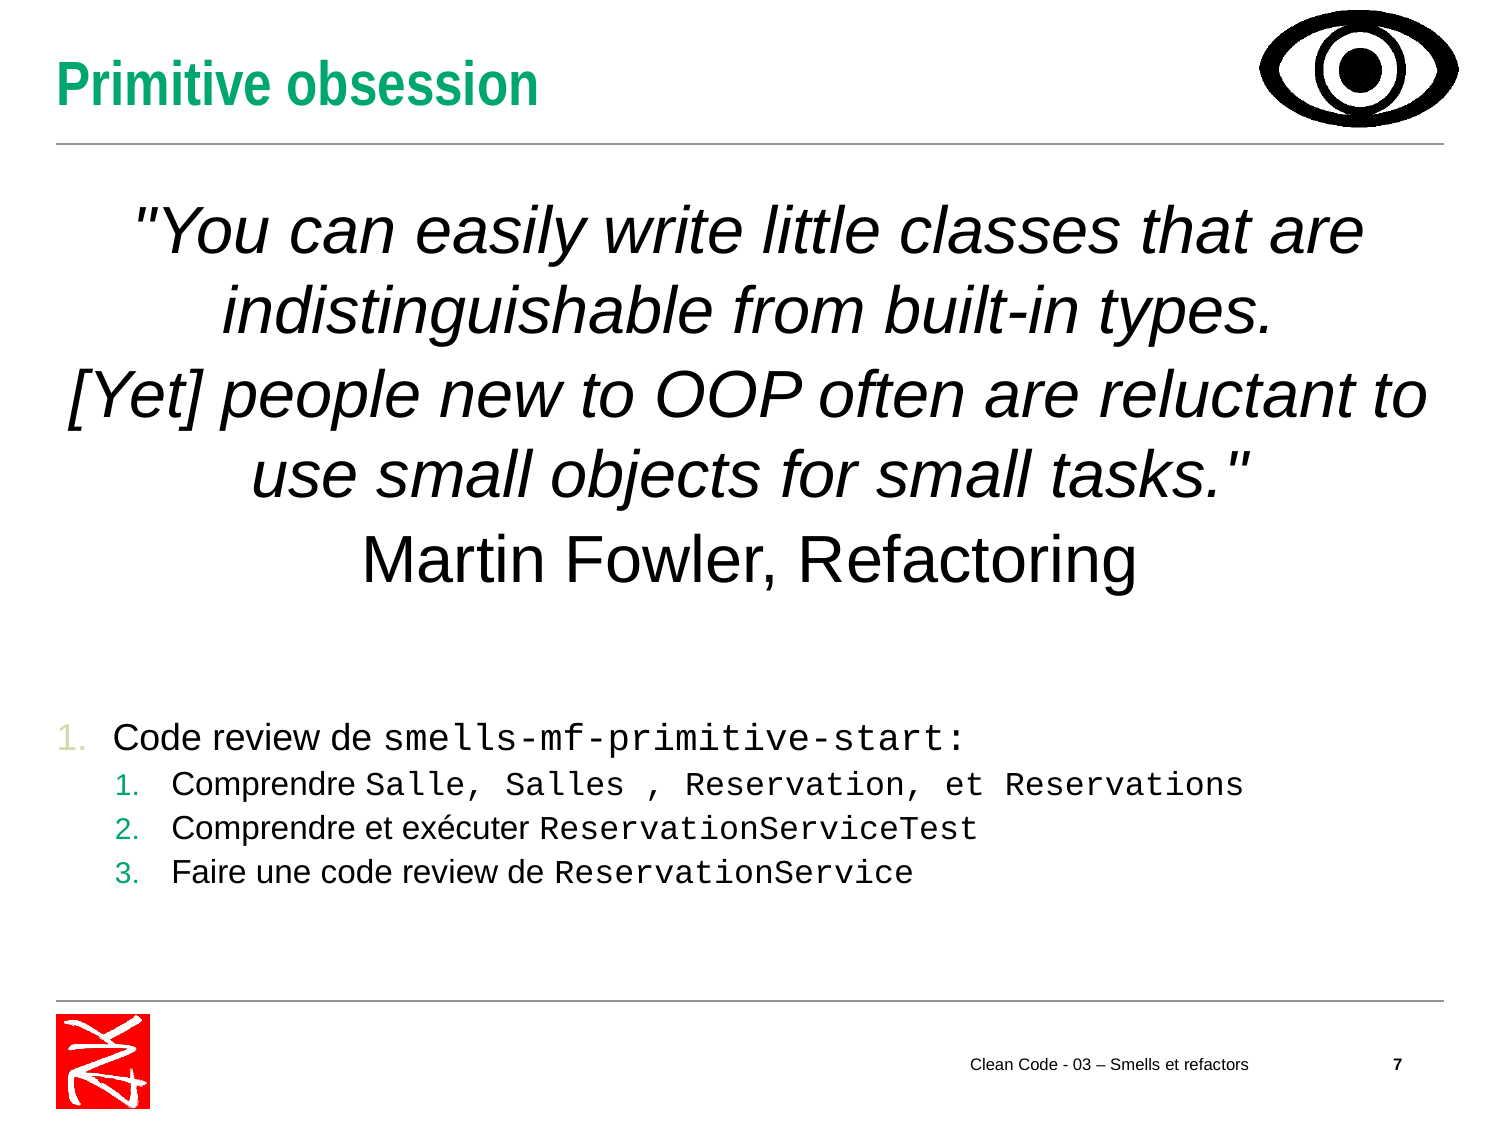

# Primitive obsession
"You can easily write little classes that are indistinguishable from built-in types.
[Yet] people new to OOP often are reluctant to use small objects for small tasks."
Martin Fowler, Refactoring
Code review de smells-mf-primitive-start:
Comprendre Salle, Salles , Reservation, et Reservations
Comprendre et exécuter ReservationServiceTest
Faire une code review de ReservationService
Clean Code - 03 – Smells et refactors